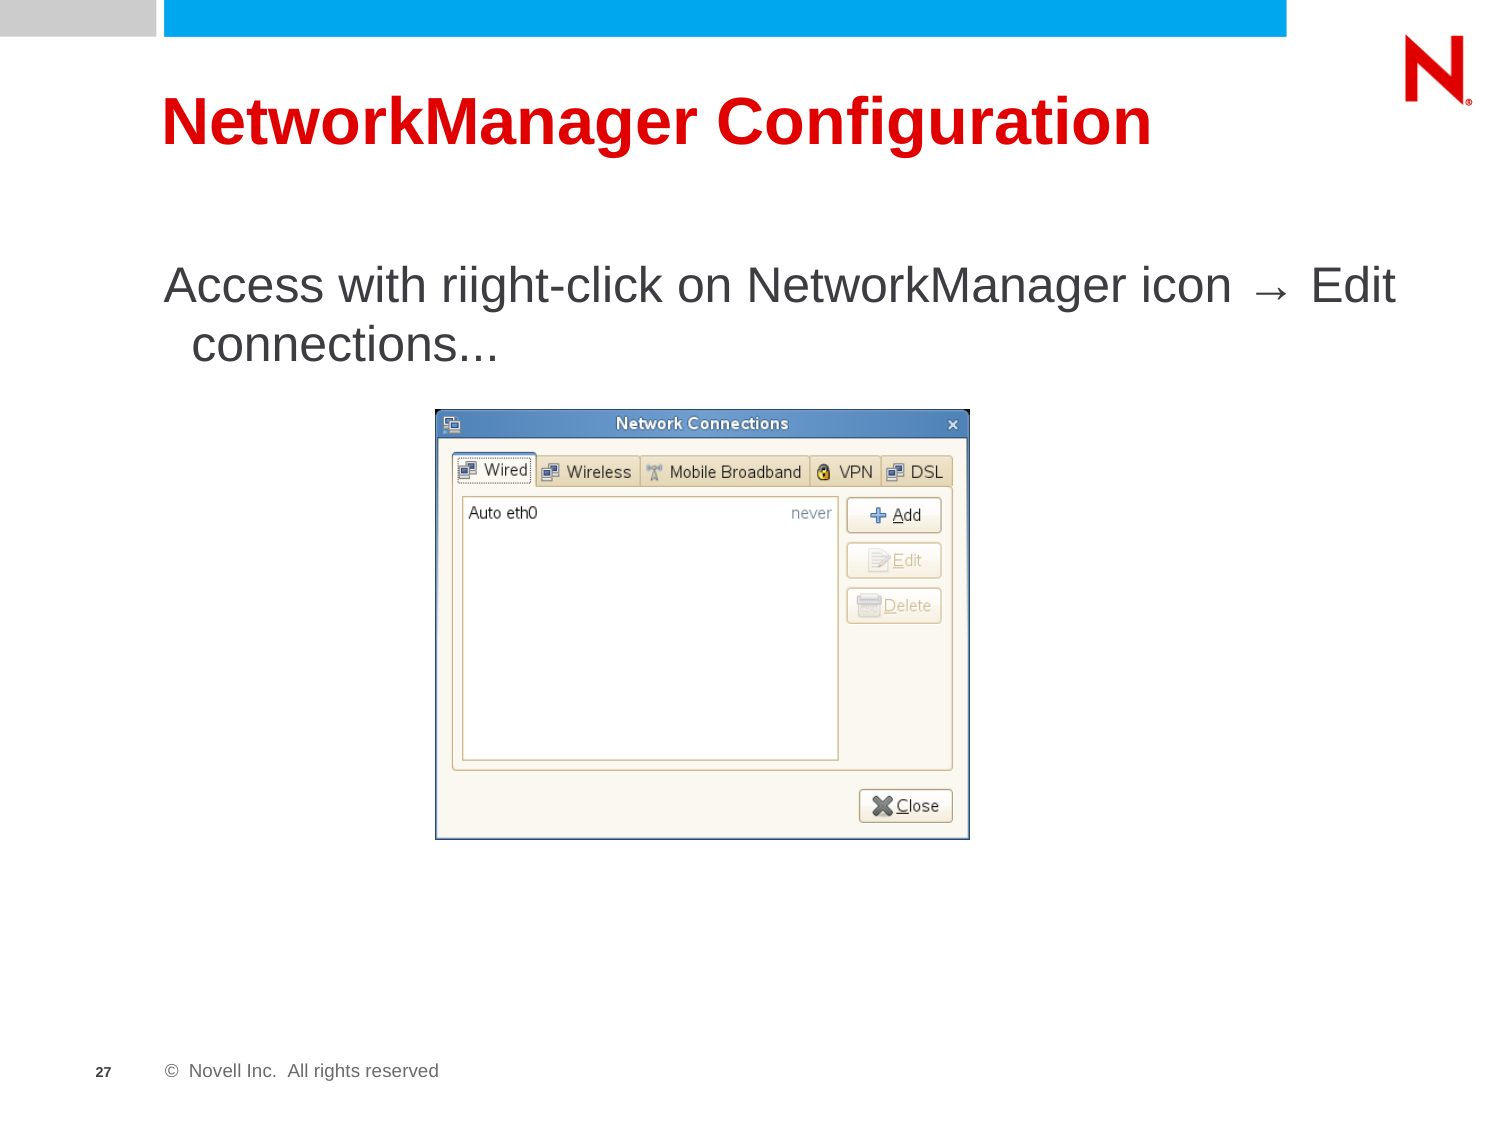

# NetworkManager Configuration
Access with riight-click on NetworkManager icon → Edit connections...